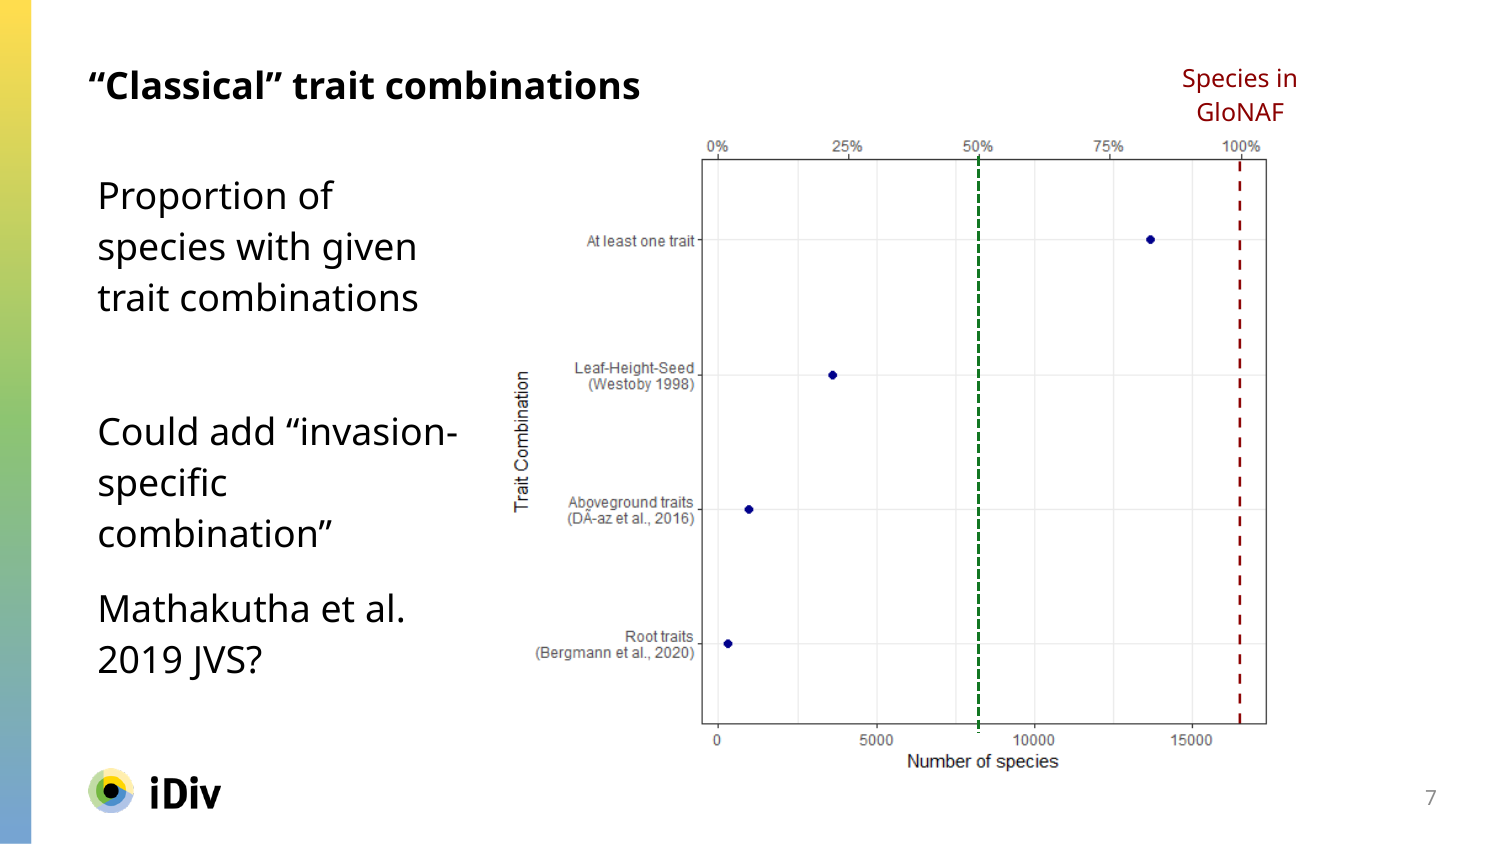

Species in
GloNAF
# “Classical” trait combinations
Proportion of species with given trait combinations
Could add “invasion-specific combination”
Mathakutha et al. 2019 JVS?